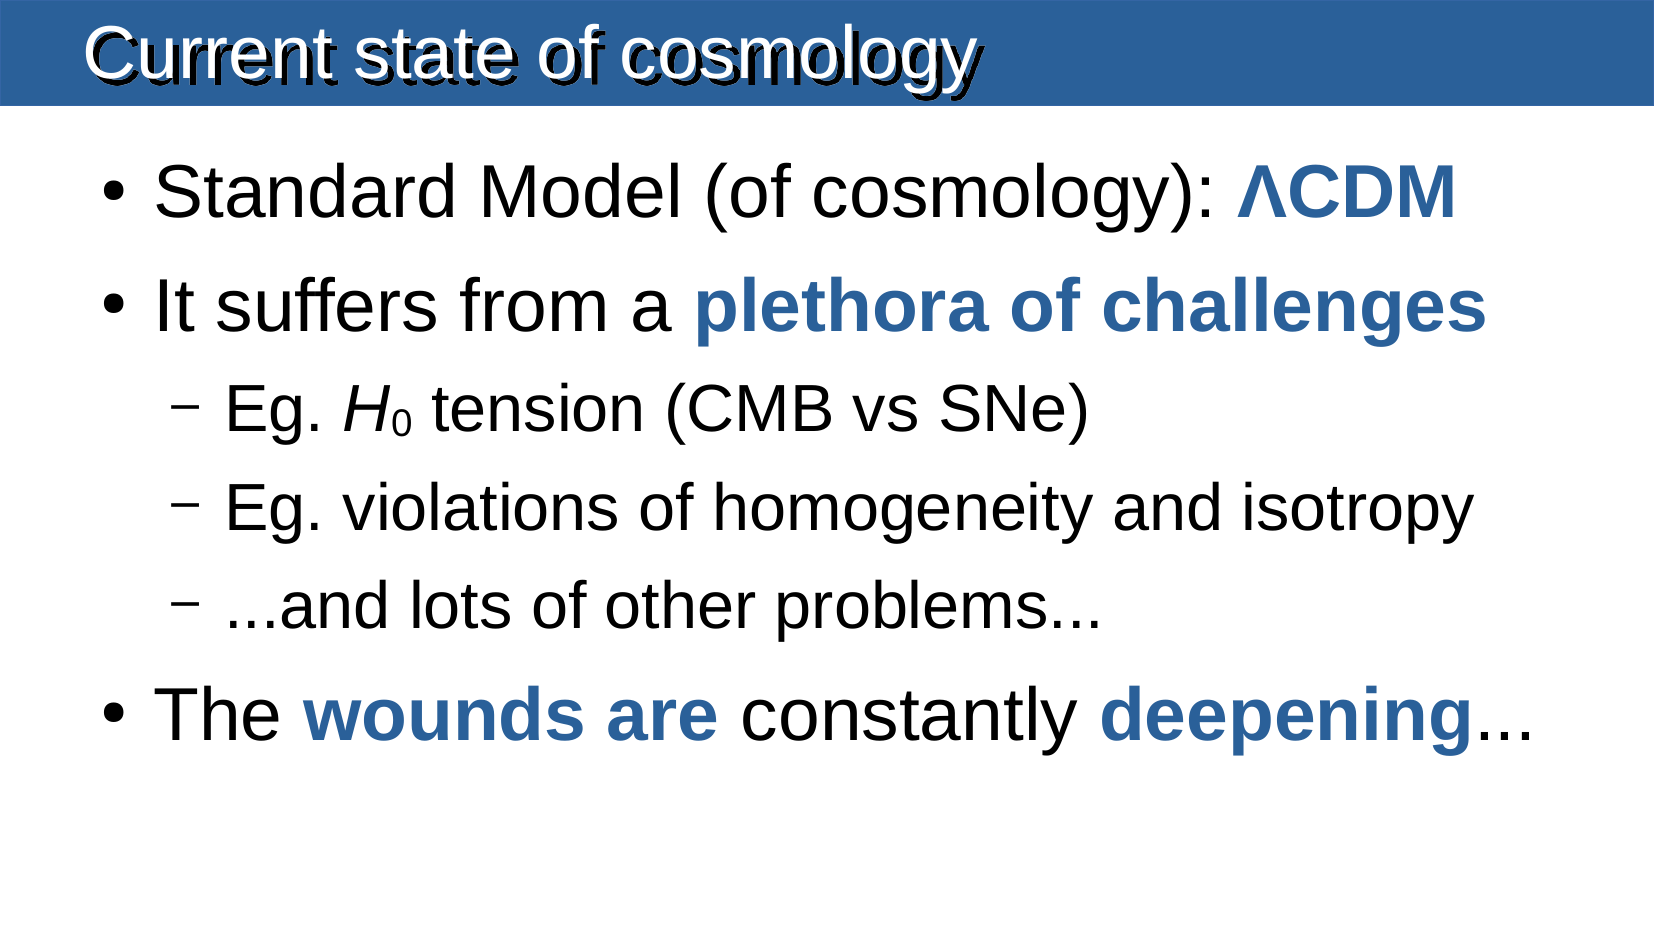

# Current state of cosmology
Standard Model (of cosmology): ΛCDM
It suffers from a plethora of challenges
Eg. H0 tension (CMB vs SNe)
Eg. violations of homogeneity and isotropy
...and lots of other problems...
The wounds are constantly deepening...